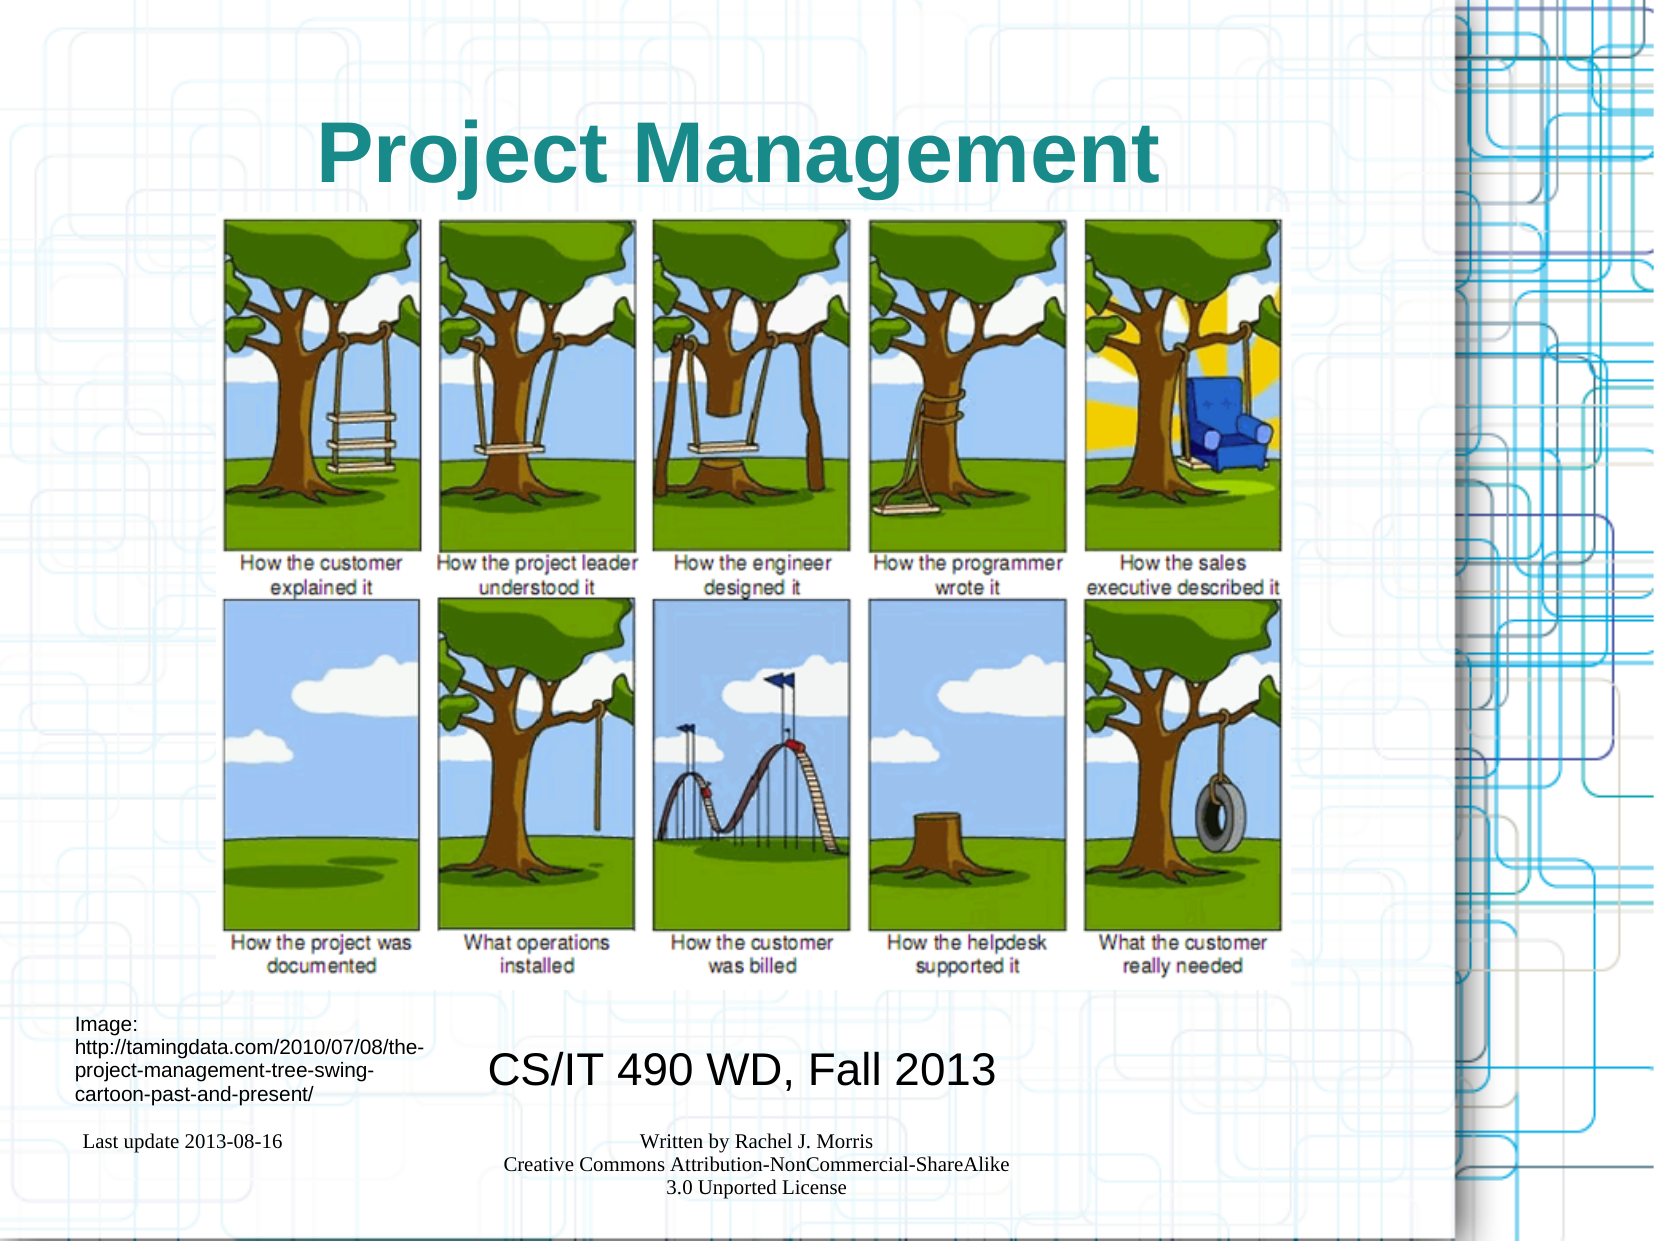

# Project Management
Image: http://tamingdata.com/2010/07/08/the-project-management-tree-swing-cartoon-past-and-present/
CS/IT 490 WD, Fall 2013